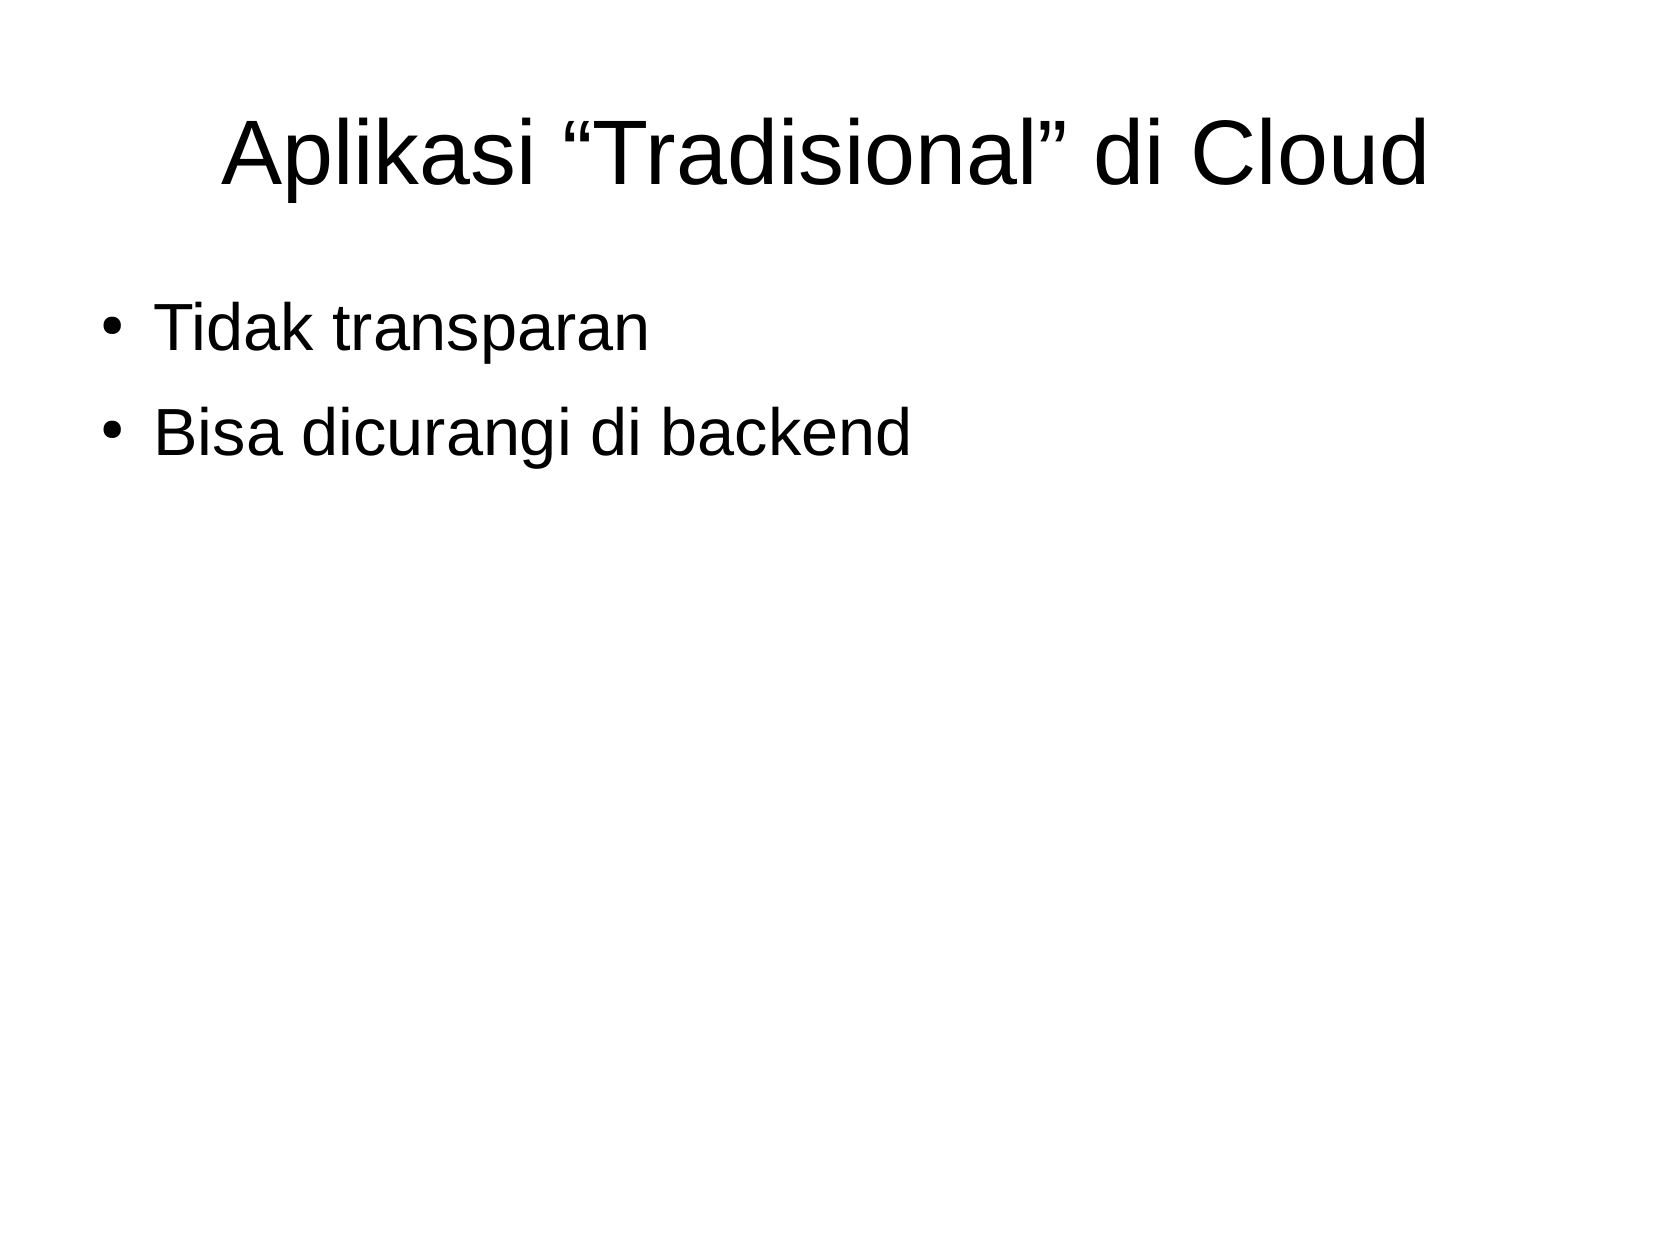

# Aplikasi “Tradisional” di Cloud
Tidak transparan
Bisa dicurangi di backend